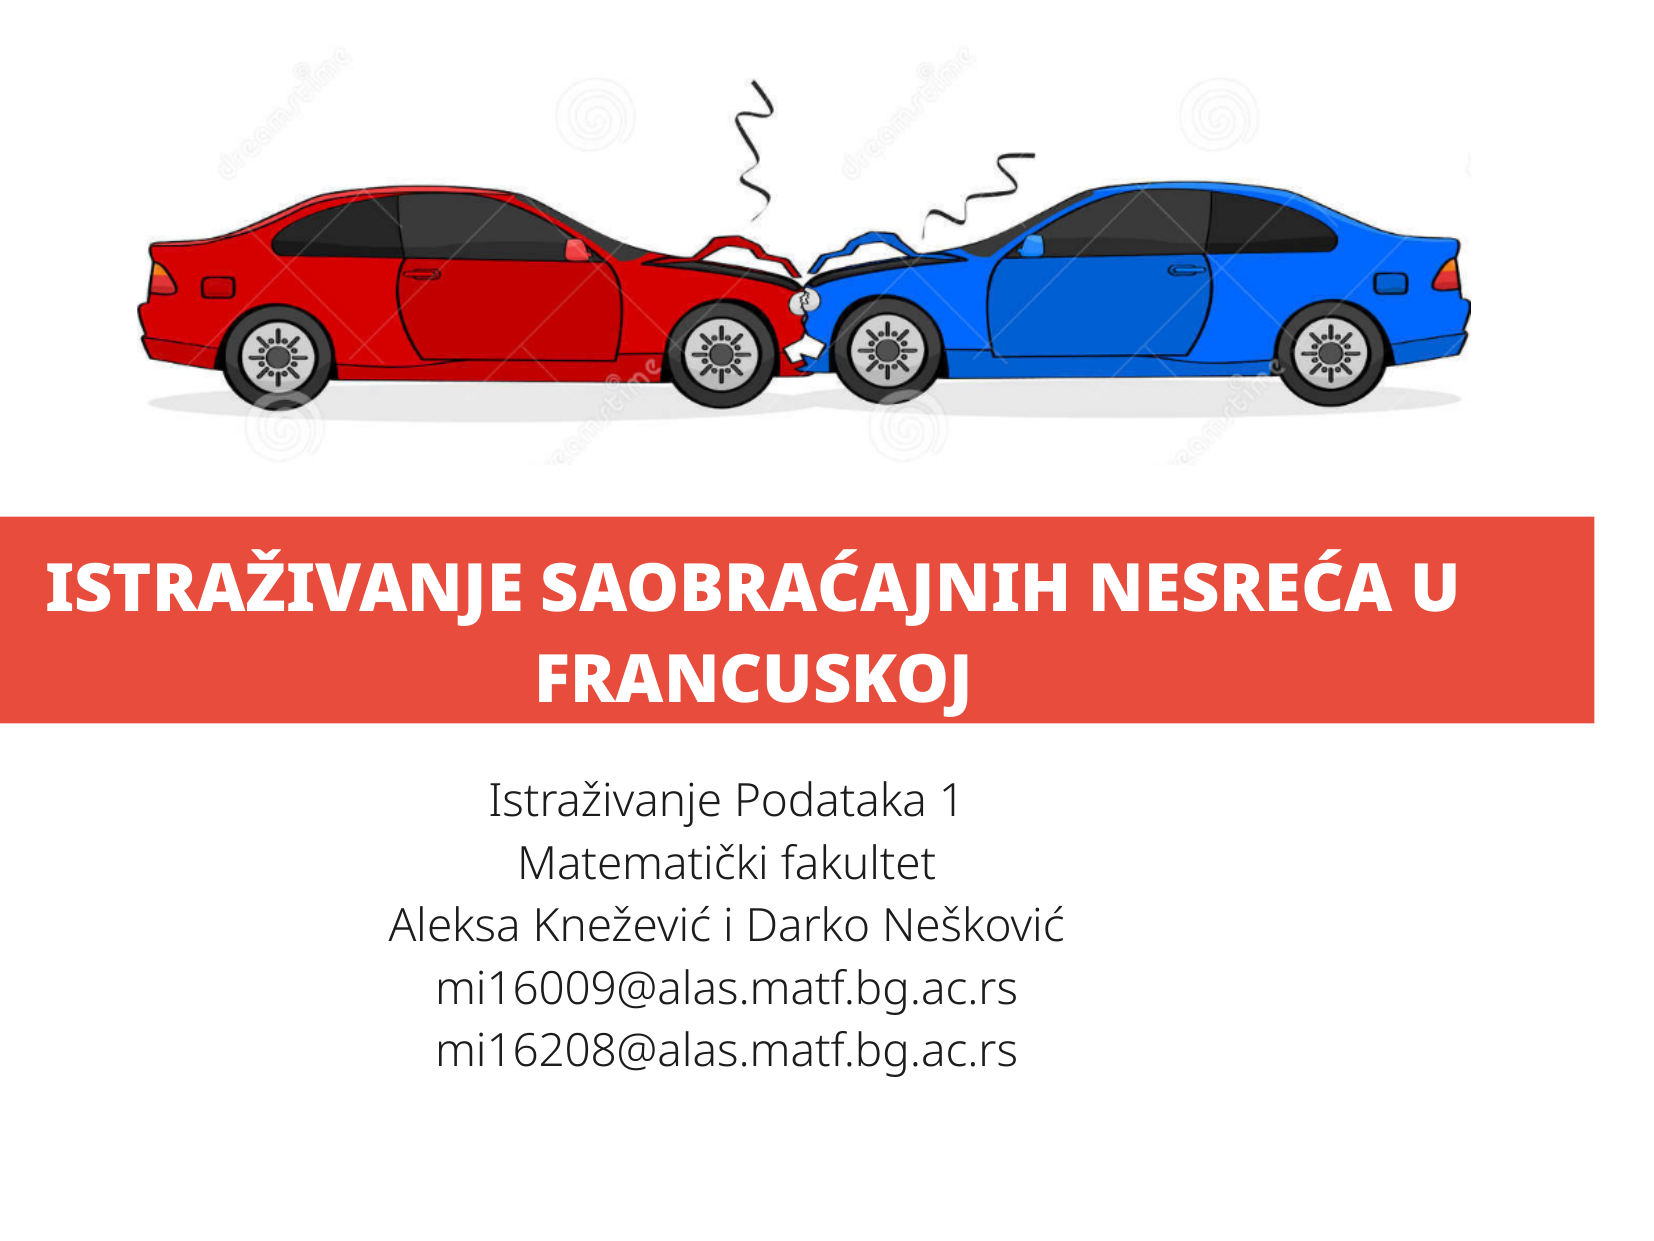

# ISTRAŽIVANJE SAOBRAĆAJNIH NESREĆA U FRANCUSKOJ
Istraživanje Podataka 1
Matematički fakultet
Aleksa Knežević i Darko Nešković
mi16009@alas.matf.bg.ac.rs
mi16208@alas.matf.bg.ac.rs